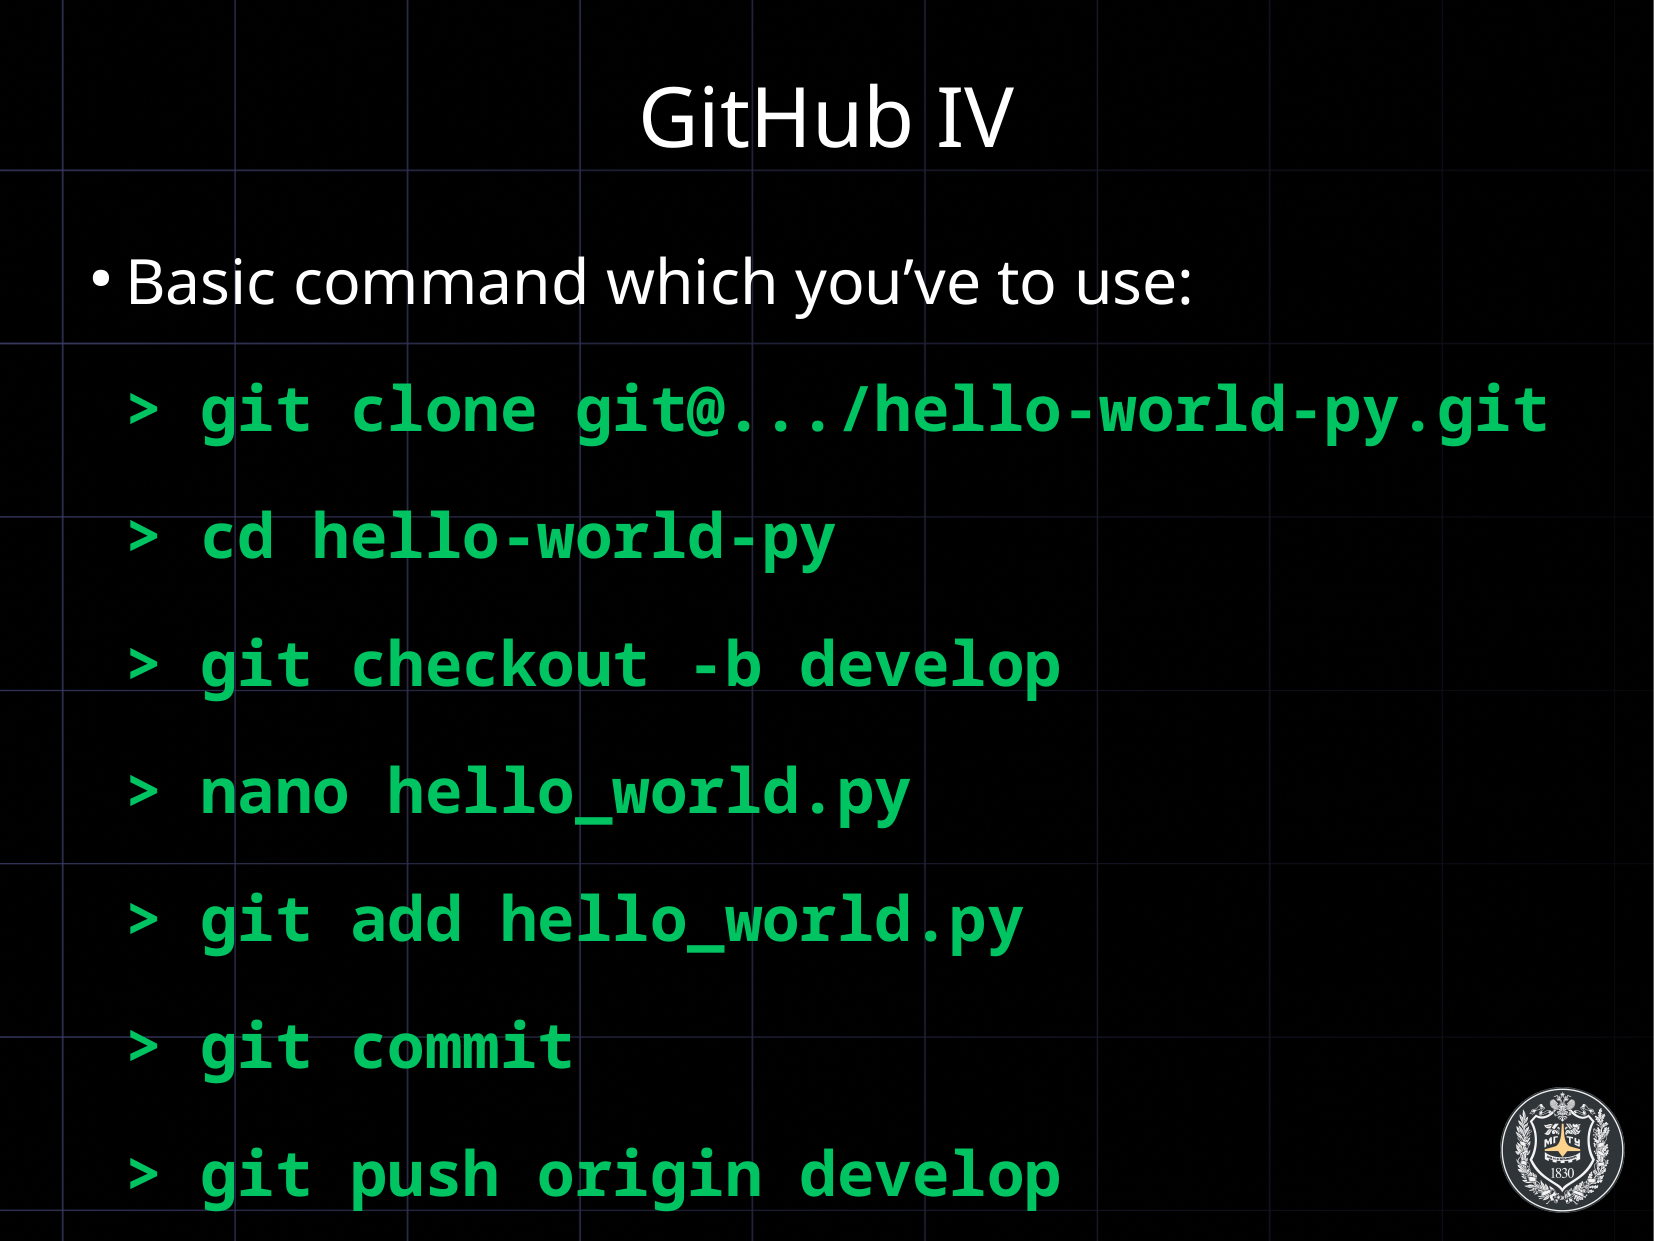

# GitHub IV
Basic command which you’ve to use:
> git clone git@.../hello-world-py.git
> cd hello-world-py
> git checkout -b develop
> nano hello_world.py
> git add hello_world.py
> git commit
> git push origin develop
> git checkout main
> git merge develop
> git push origin main